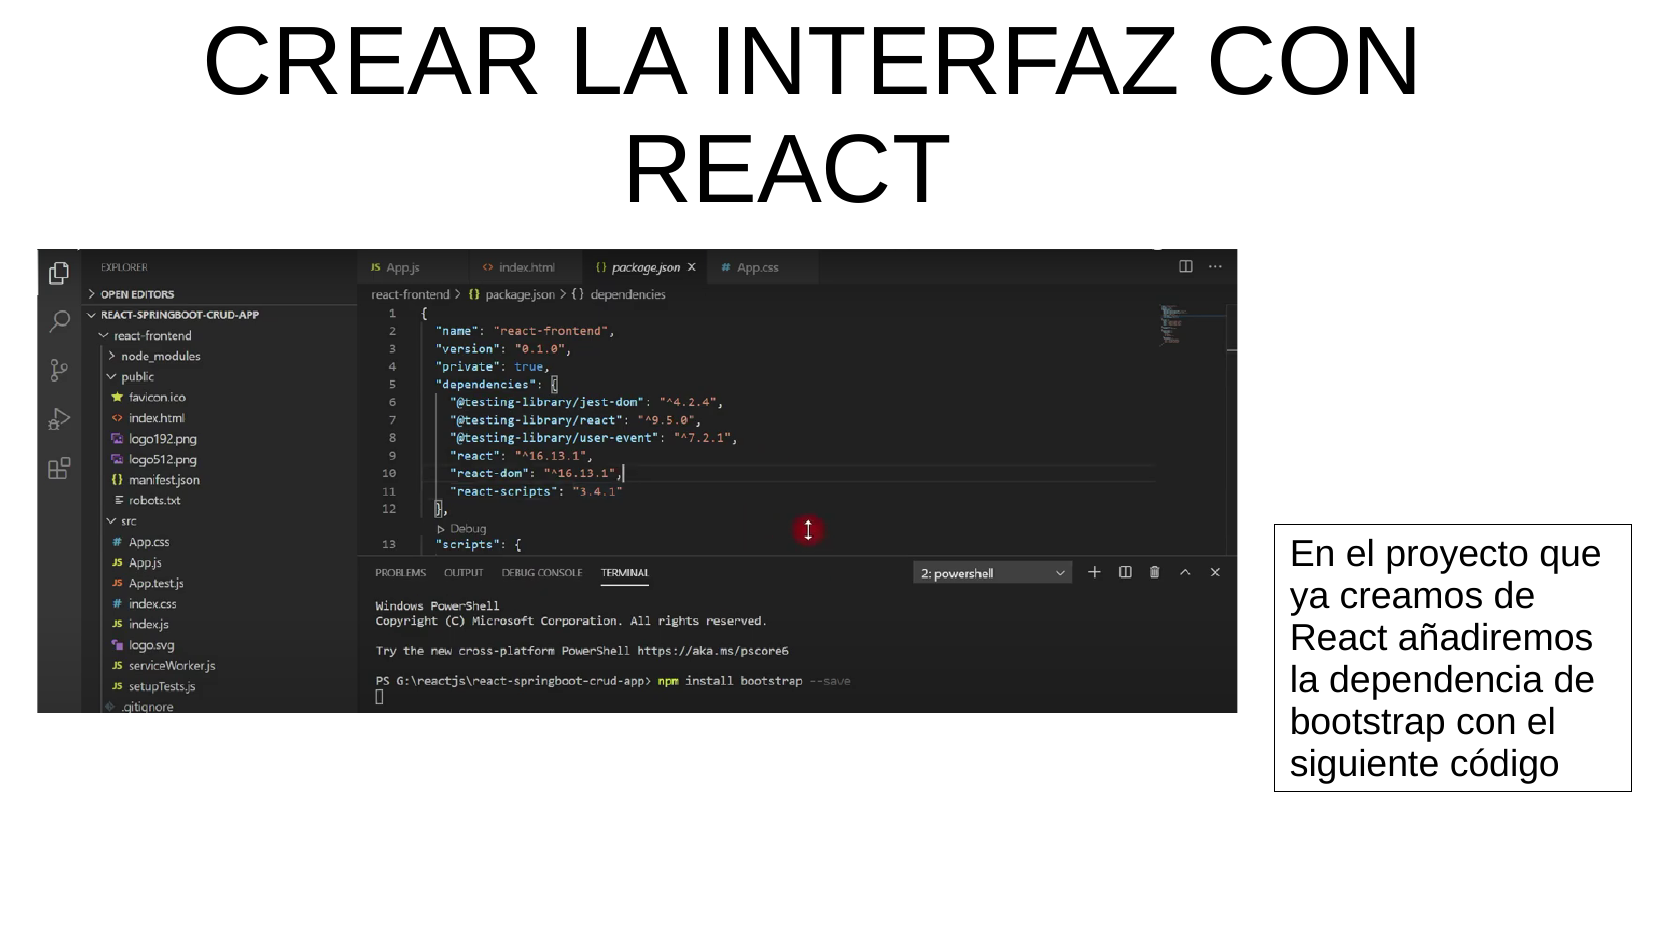

# CREAR LA INTERFAZ CON REACT
En el proyecto que ya creamos de React añadiremos la dependencia de bootstrap con el siguiente código